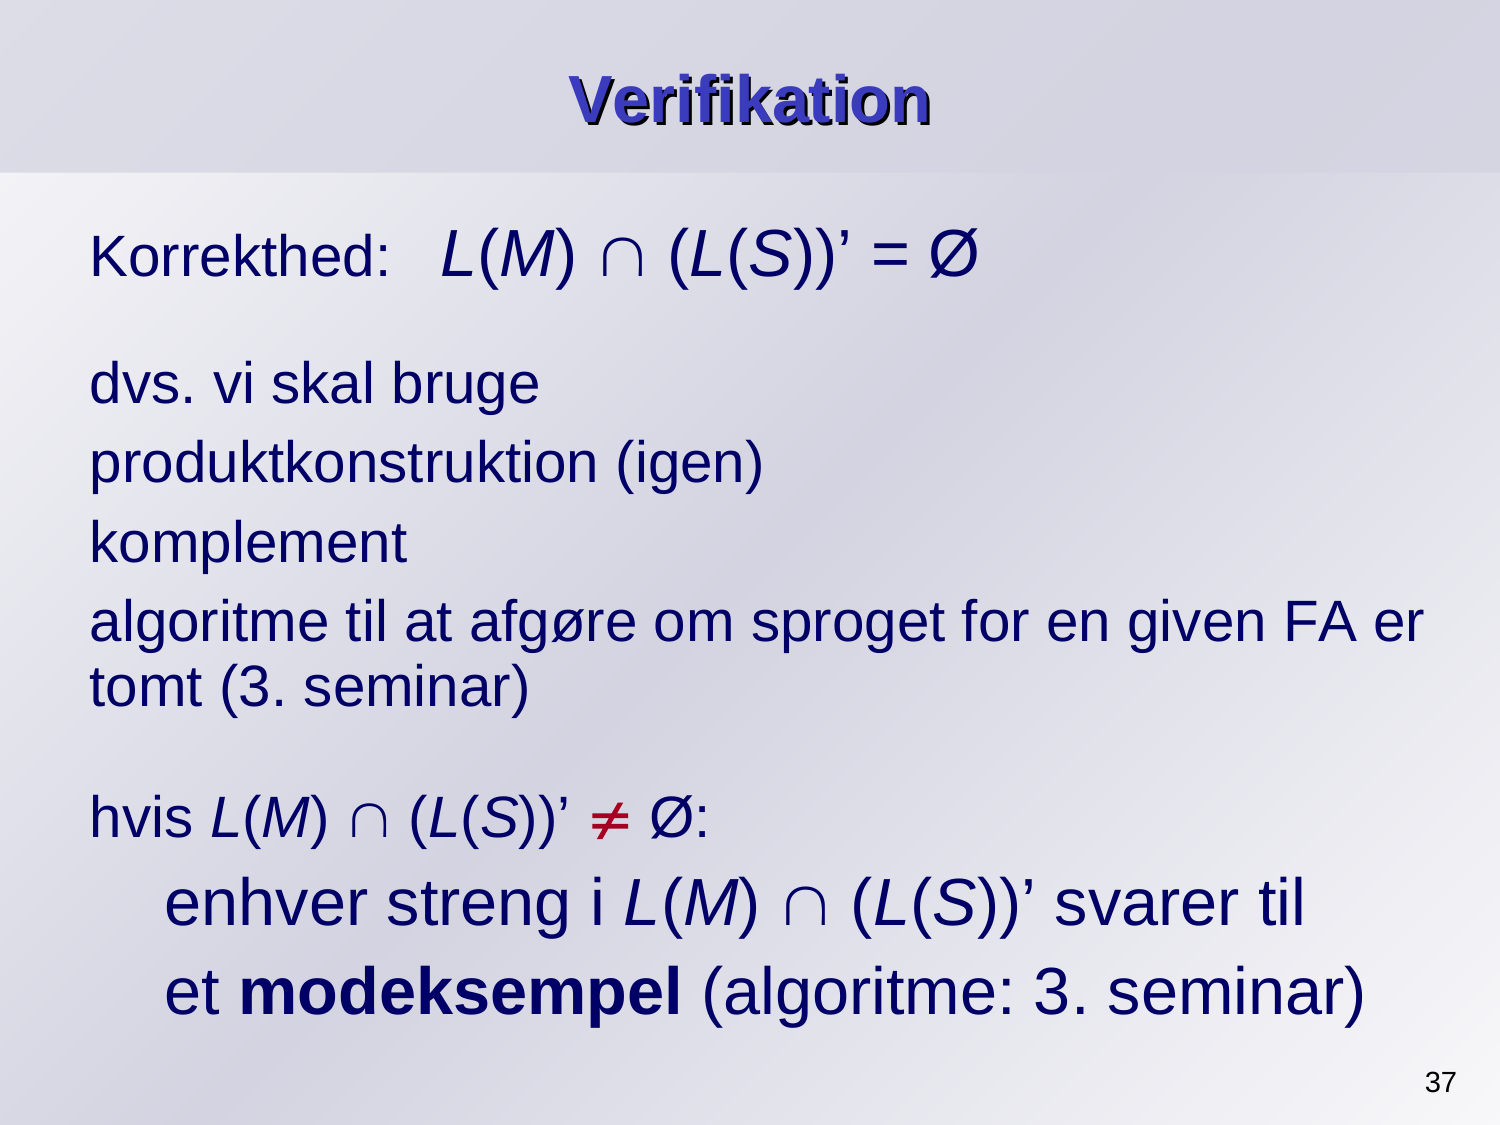

# Verifikation
Korrekthed: L(M) ∩ (L(S))’ = Ø
dvs. vi skal bruge
produktkonstruktion (igen)
komplement
algoritme til at afgøre om sproget for en given FA er tomt (3. seminar)
hvis L(M) ∩ (L(S))’ ≠ Ø:
enhver streng i L(M) ∩ (L(S))’ svarer til
et modeksempel (algoritme: 3. seminar)
37